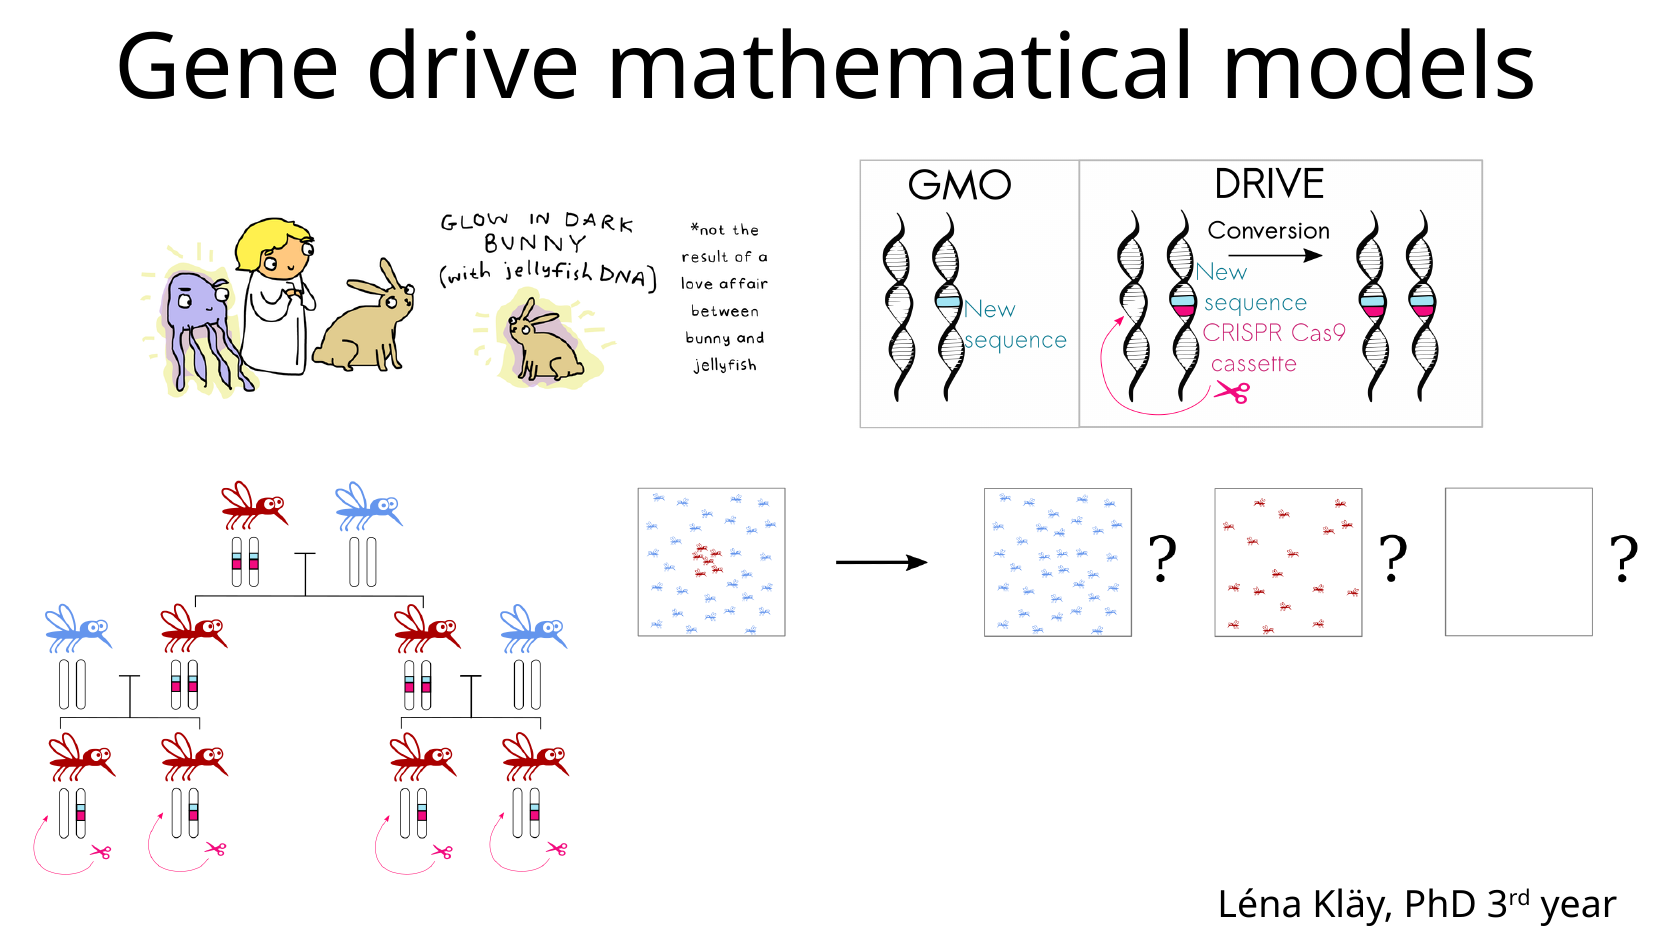

# Gene drive mathematical models
Léna Kläy, PhD 3rd year